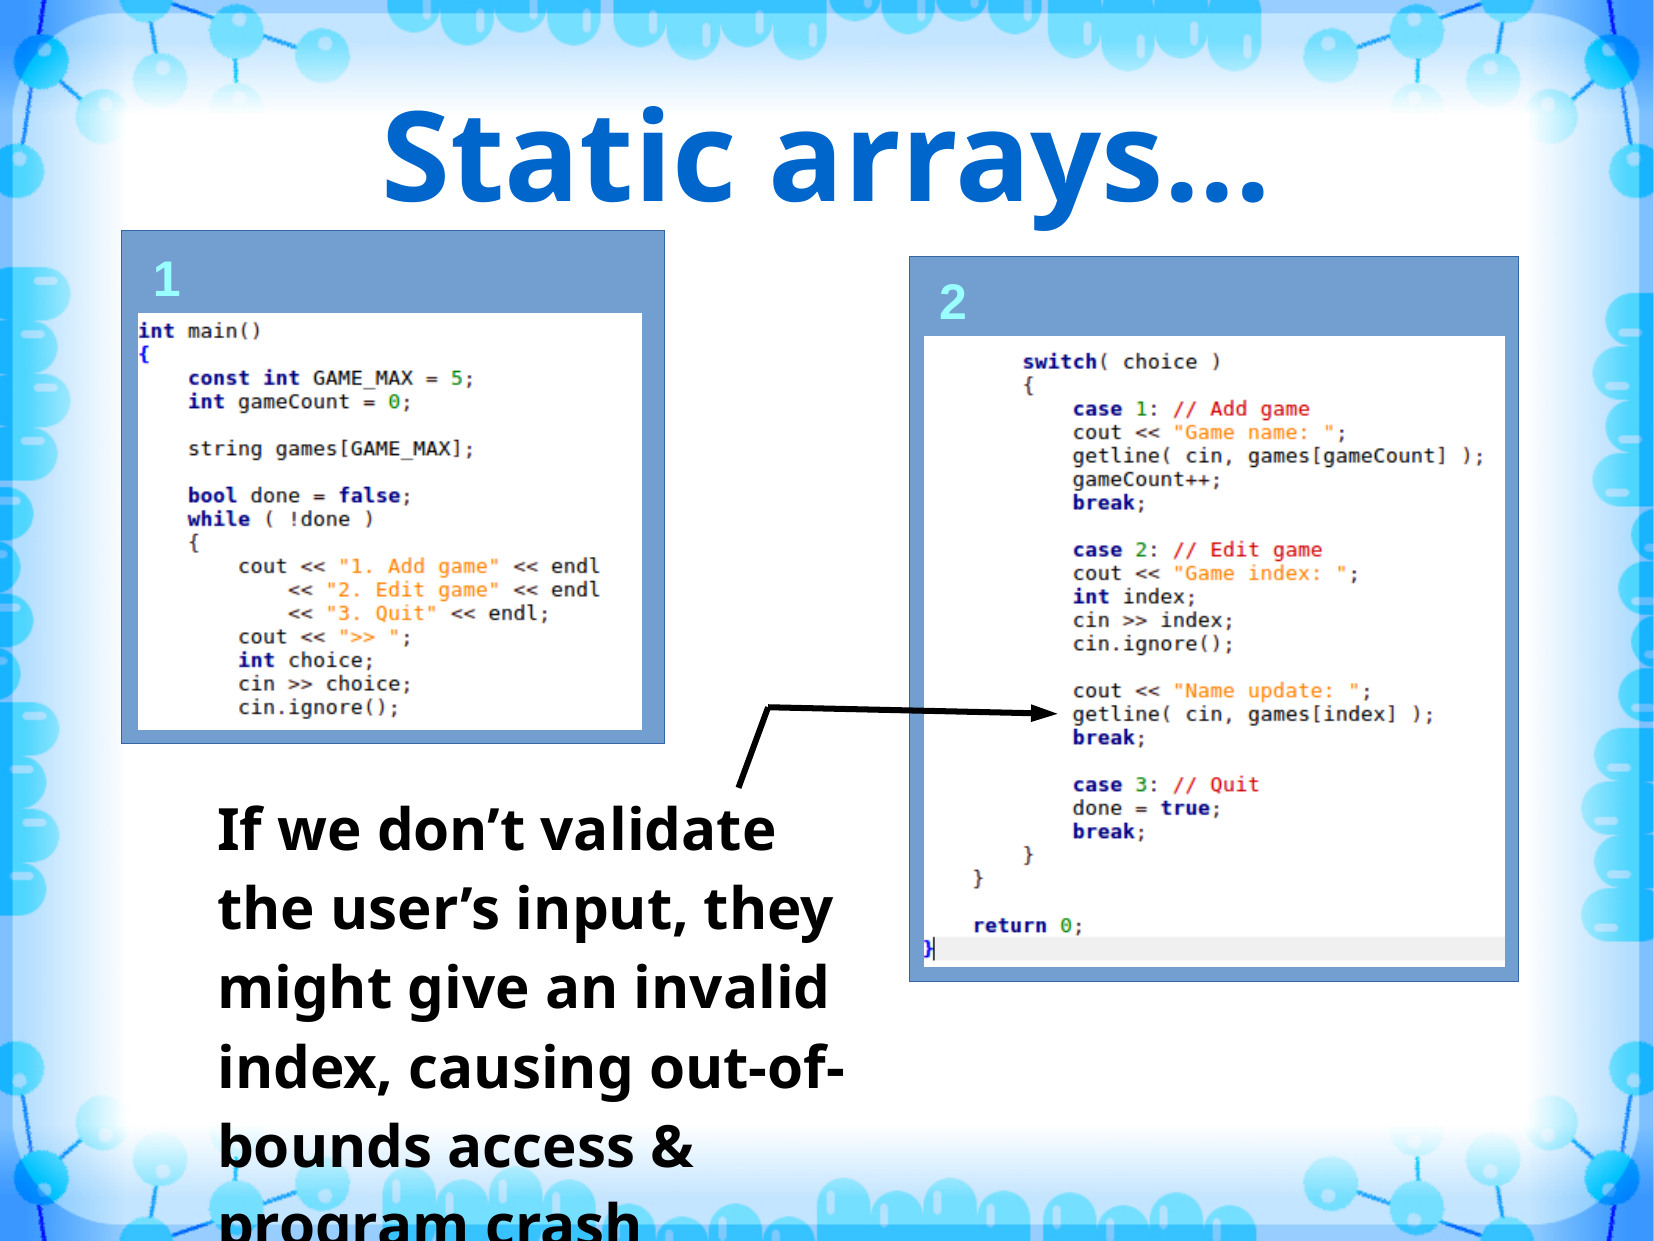

# Static arrays...
1
2
If we don’t validate the user’s input, they might give an invalid index, causing out-of-bounds access & program crash